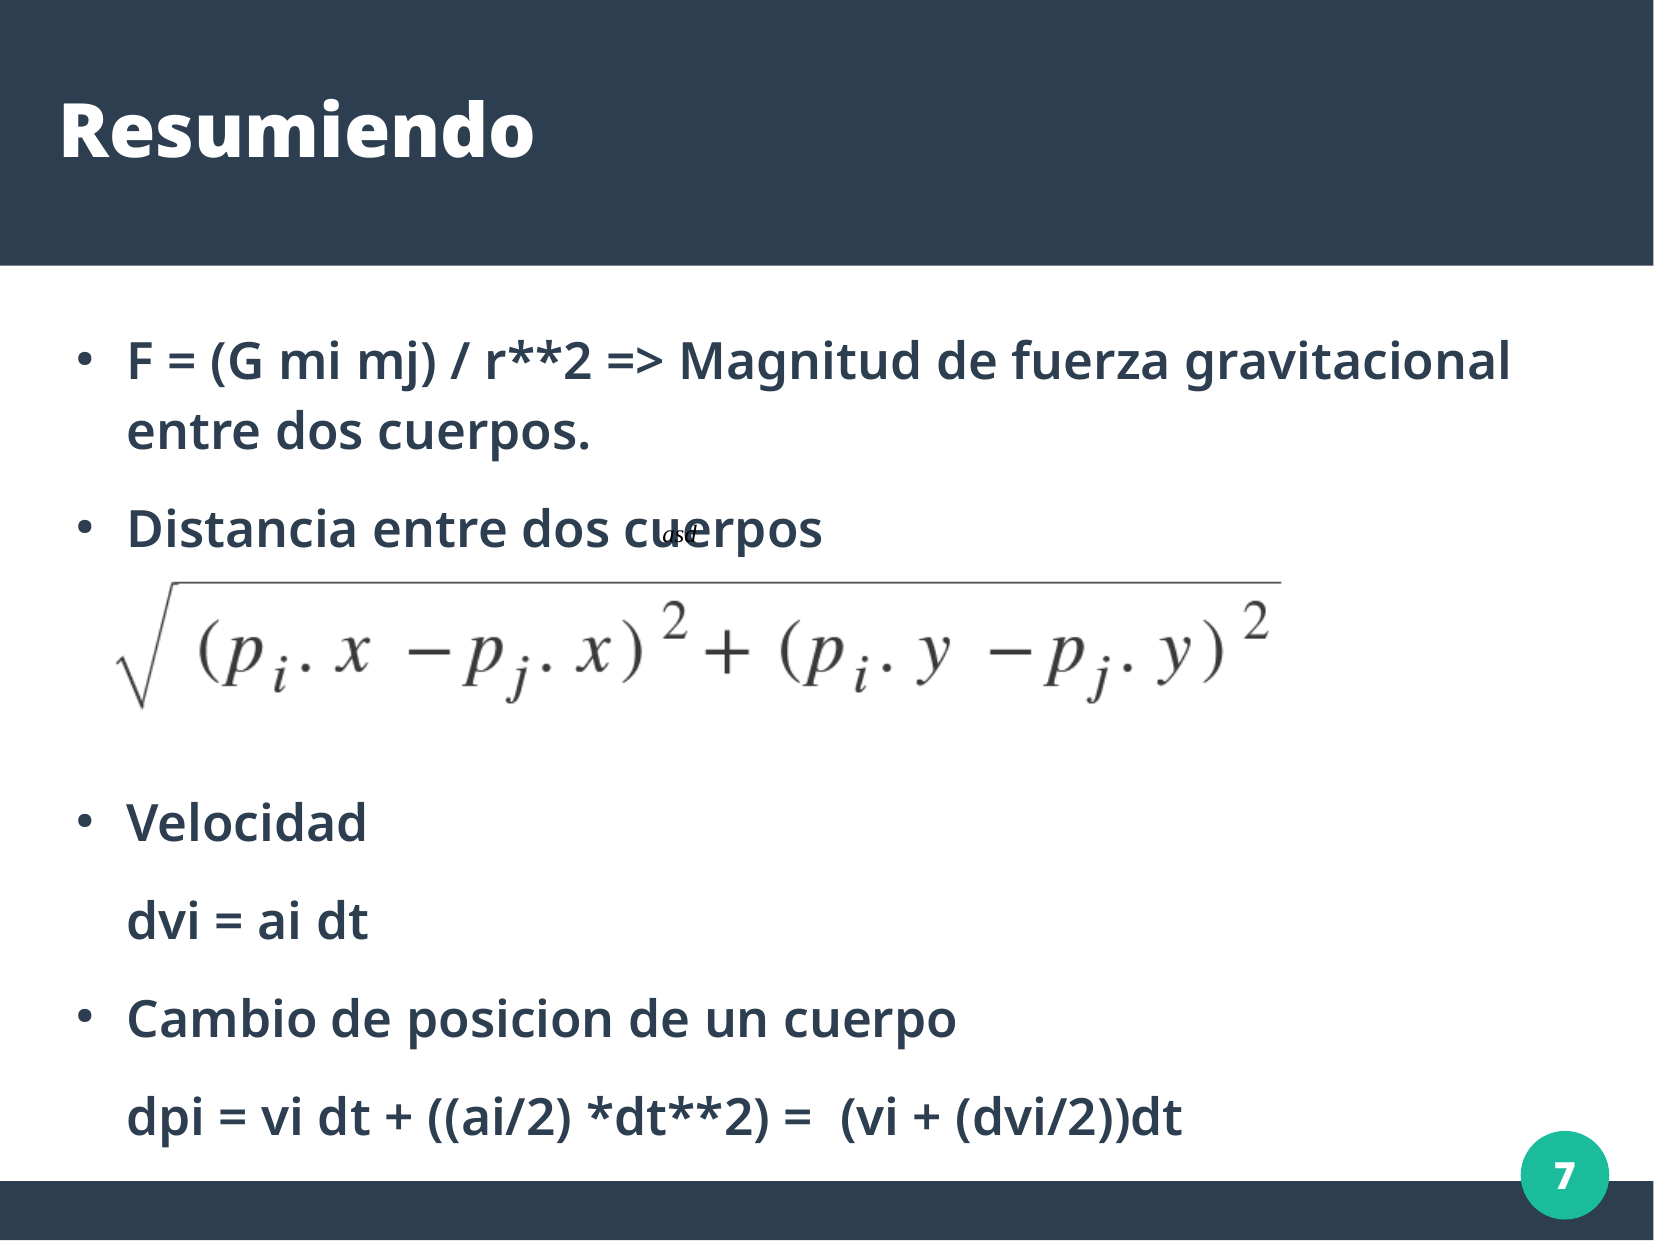

# Resumiendo
F = (G mi mj) / r**2 => Magnitud de fuerza gravitacional entre dos cuerpos.
Distancia entre dos cuerpos
Velocidad
dvi = ai dt
Cambio de posicion de un cuerpo
dpi = vi dt + ((ai/2) *dt**2) = (vi + (dvi/2))dt
7